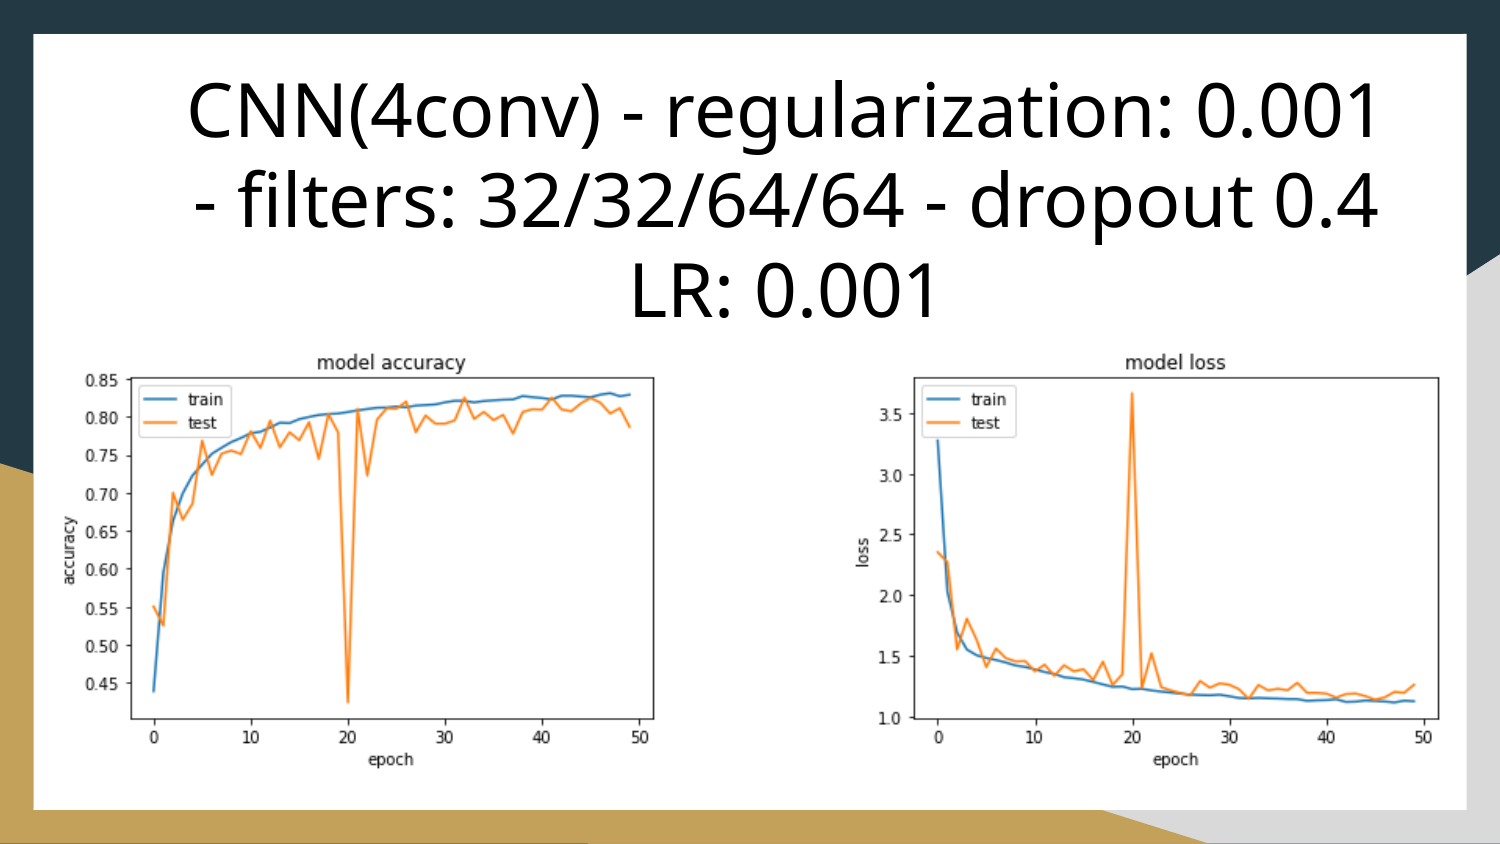

# CNN(4conv) - regularization: 0.001 - filters: 32/32/64/64 - dropout 0.4 LR: 0.001